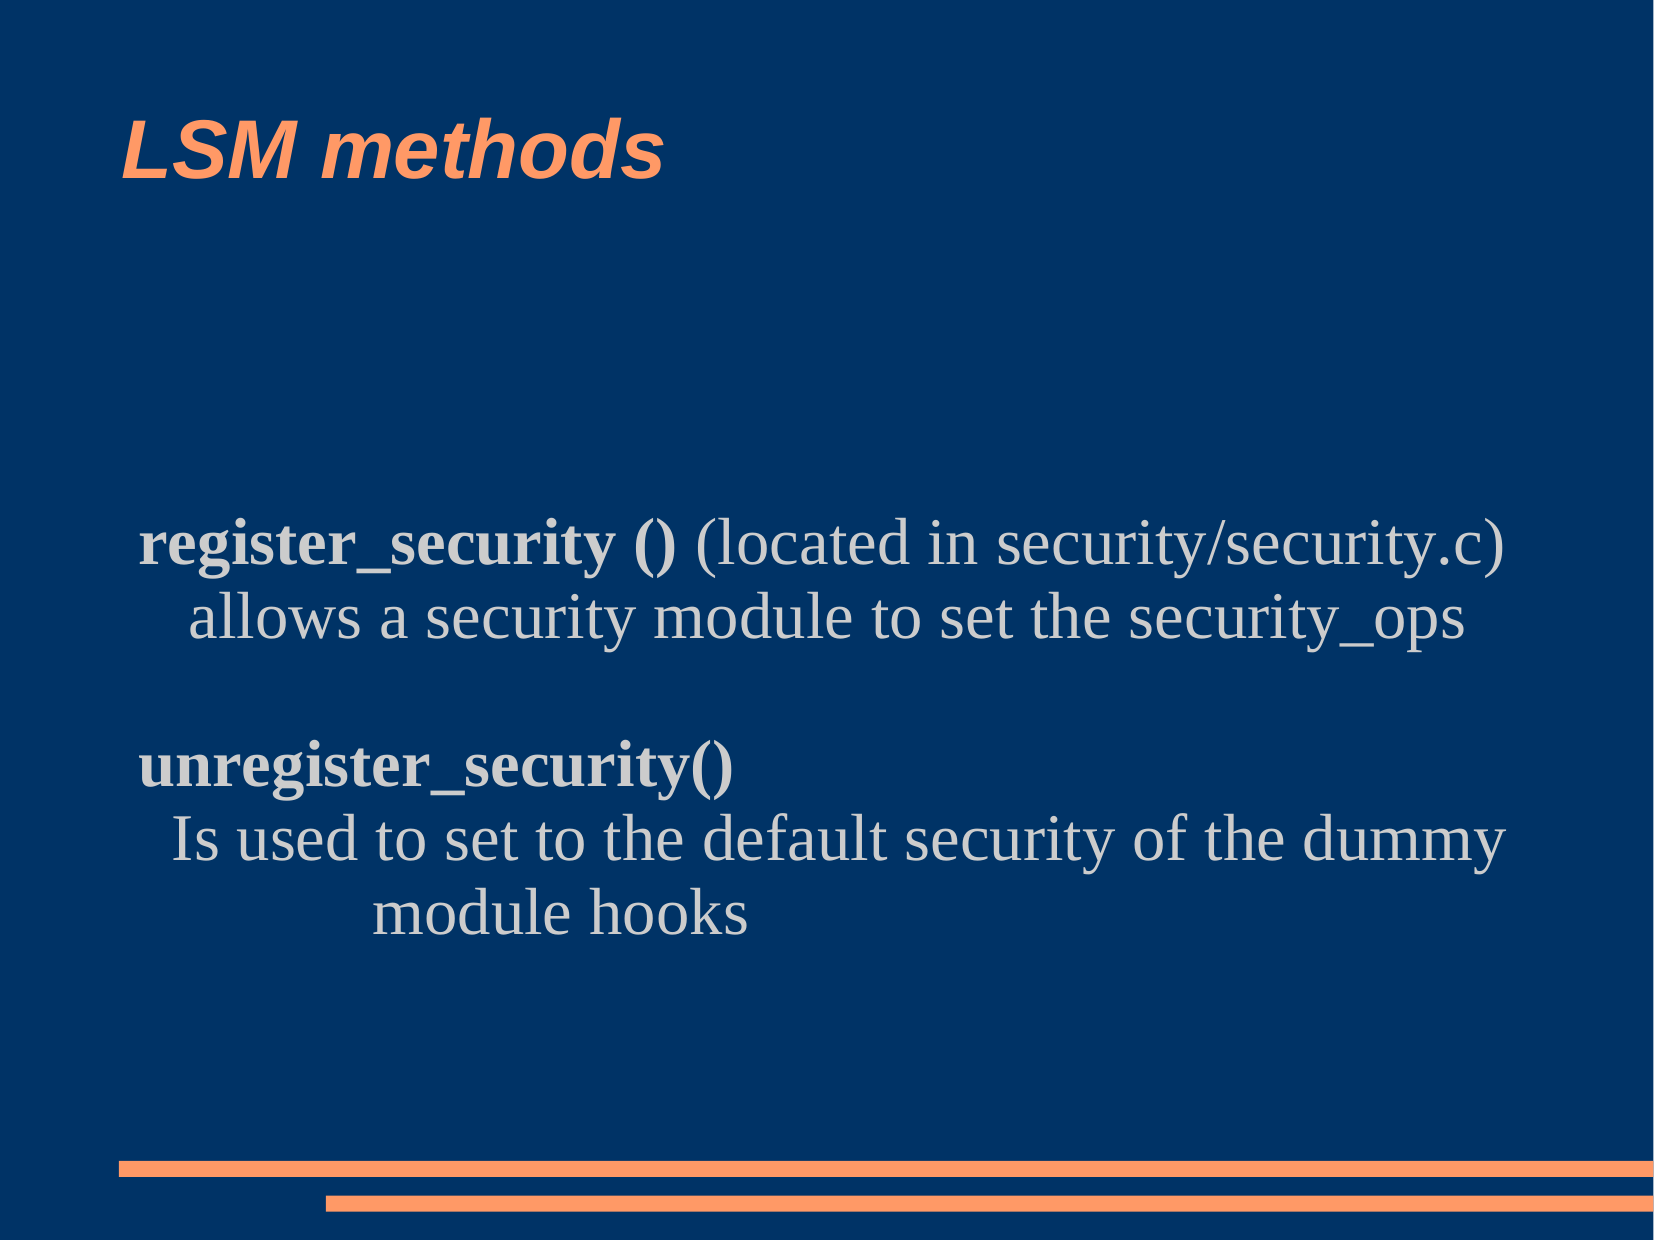

# LSM methods
 register_security () (located in security/security.c)
 allows a security module to set the security_ops
 unregister_security()
 Is used to set to the default security of the dummy module hooks